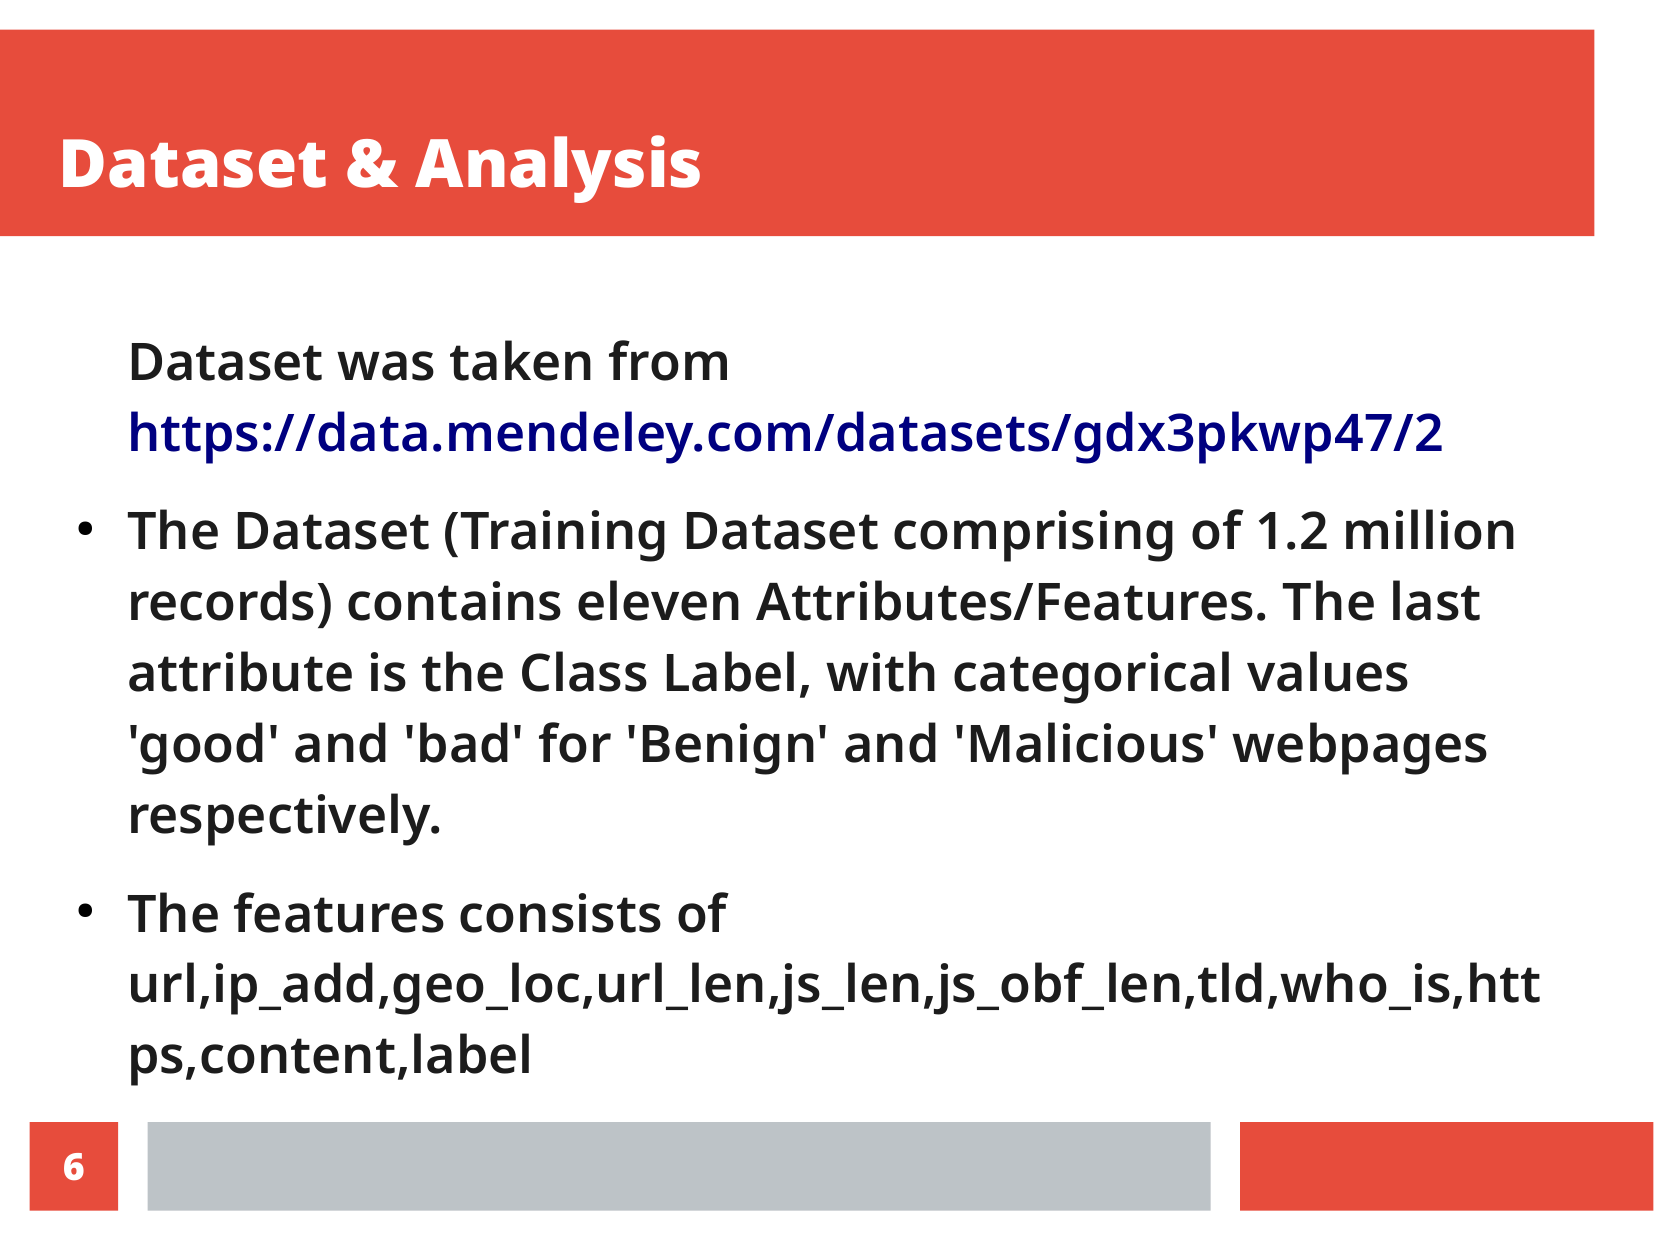

# Dataset & Analysis
Dataset was taken from https://data.mendeley.com/datasets/gdx3pkwp47/2
The Dataset (Training Dataset comprising of 1.2 million records) contains eleven Attributes/Features. The last attribute is the Class Label, with categorical values 'good' and 'bad' for 'Benign' and 'Malicious' webpages respectively.
The features consists of url,ip_add,geo_loc,url_len,js_len,js_obf_len,tld,who_is,https,content,label
6